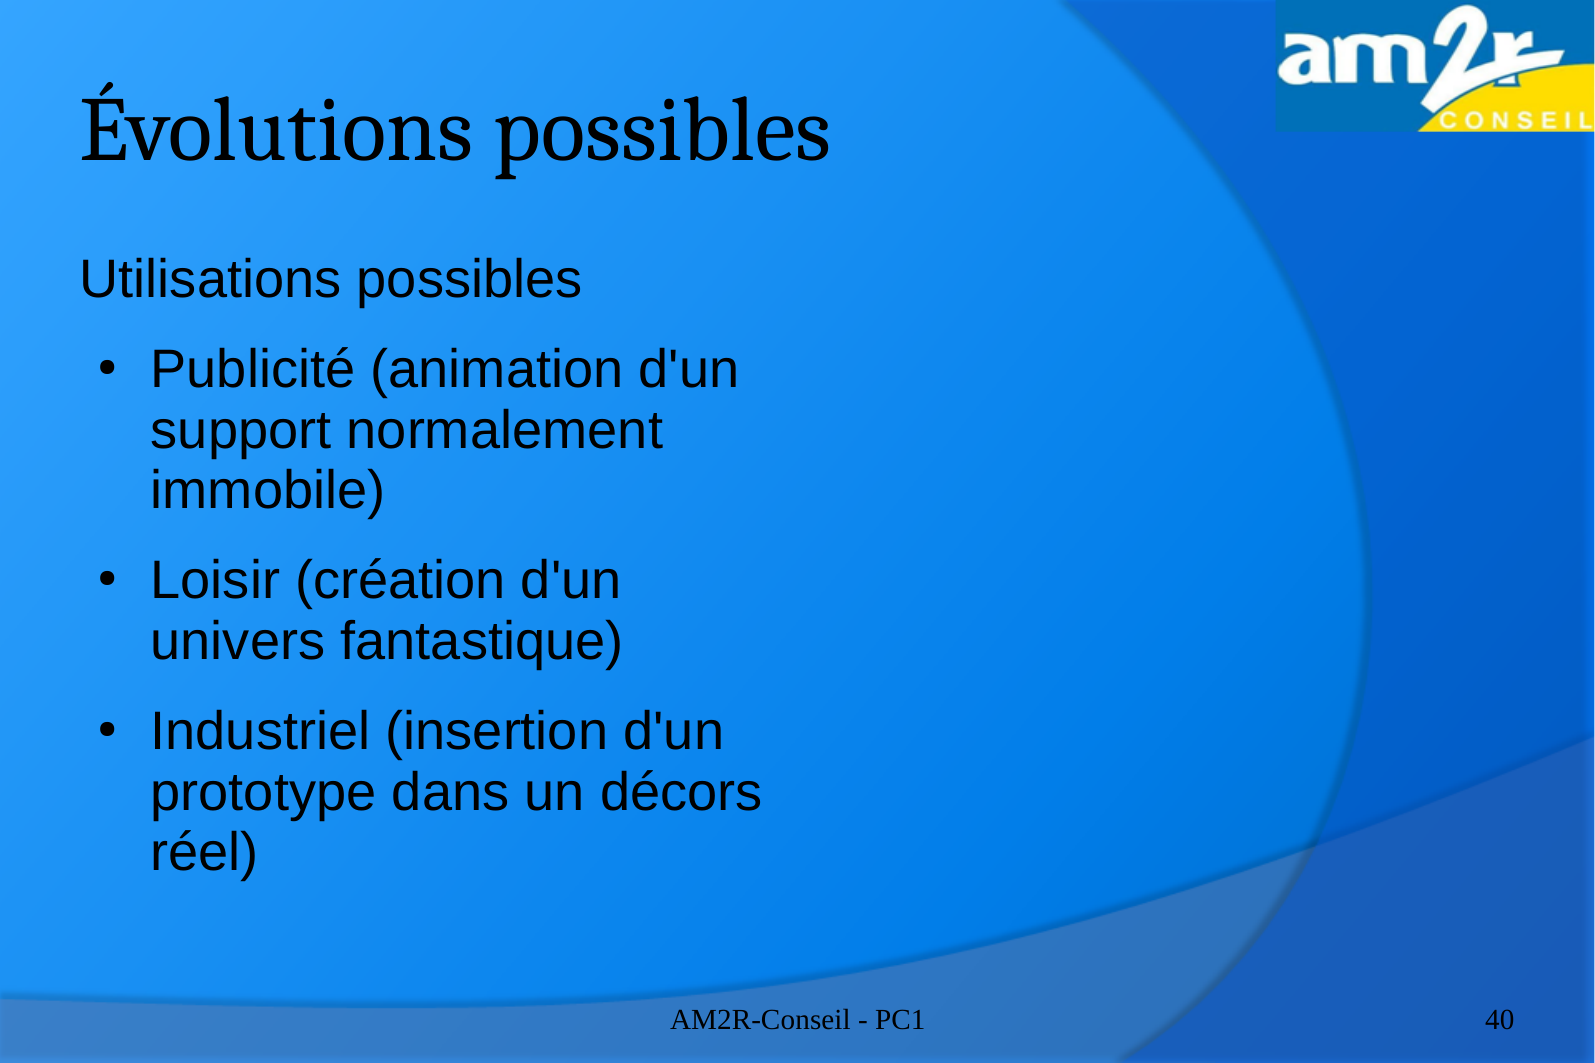

# Évolutions possibles
Utilisations possibles
Publicité (animation d'un support normalement immobile)
Loisir (création d'un univers fantastique)
Industriel (insertion d'un prototype dans un décors réel)
AM2R-Conseil - PC1
40